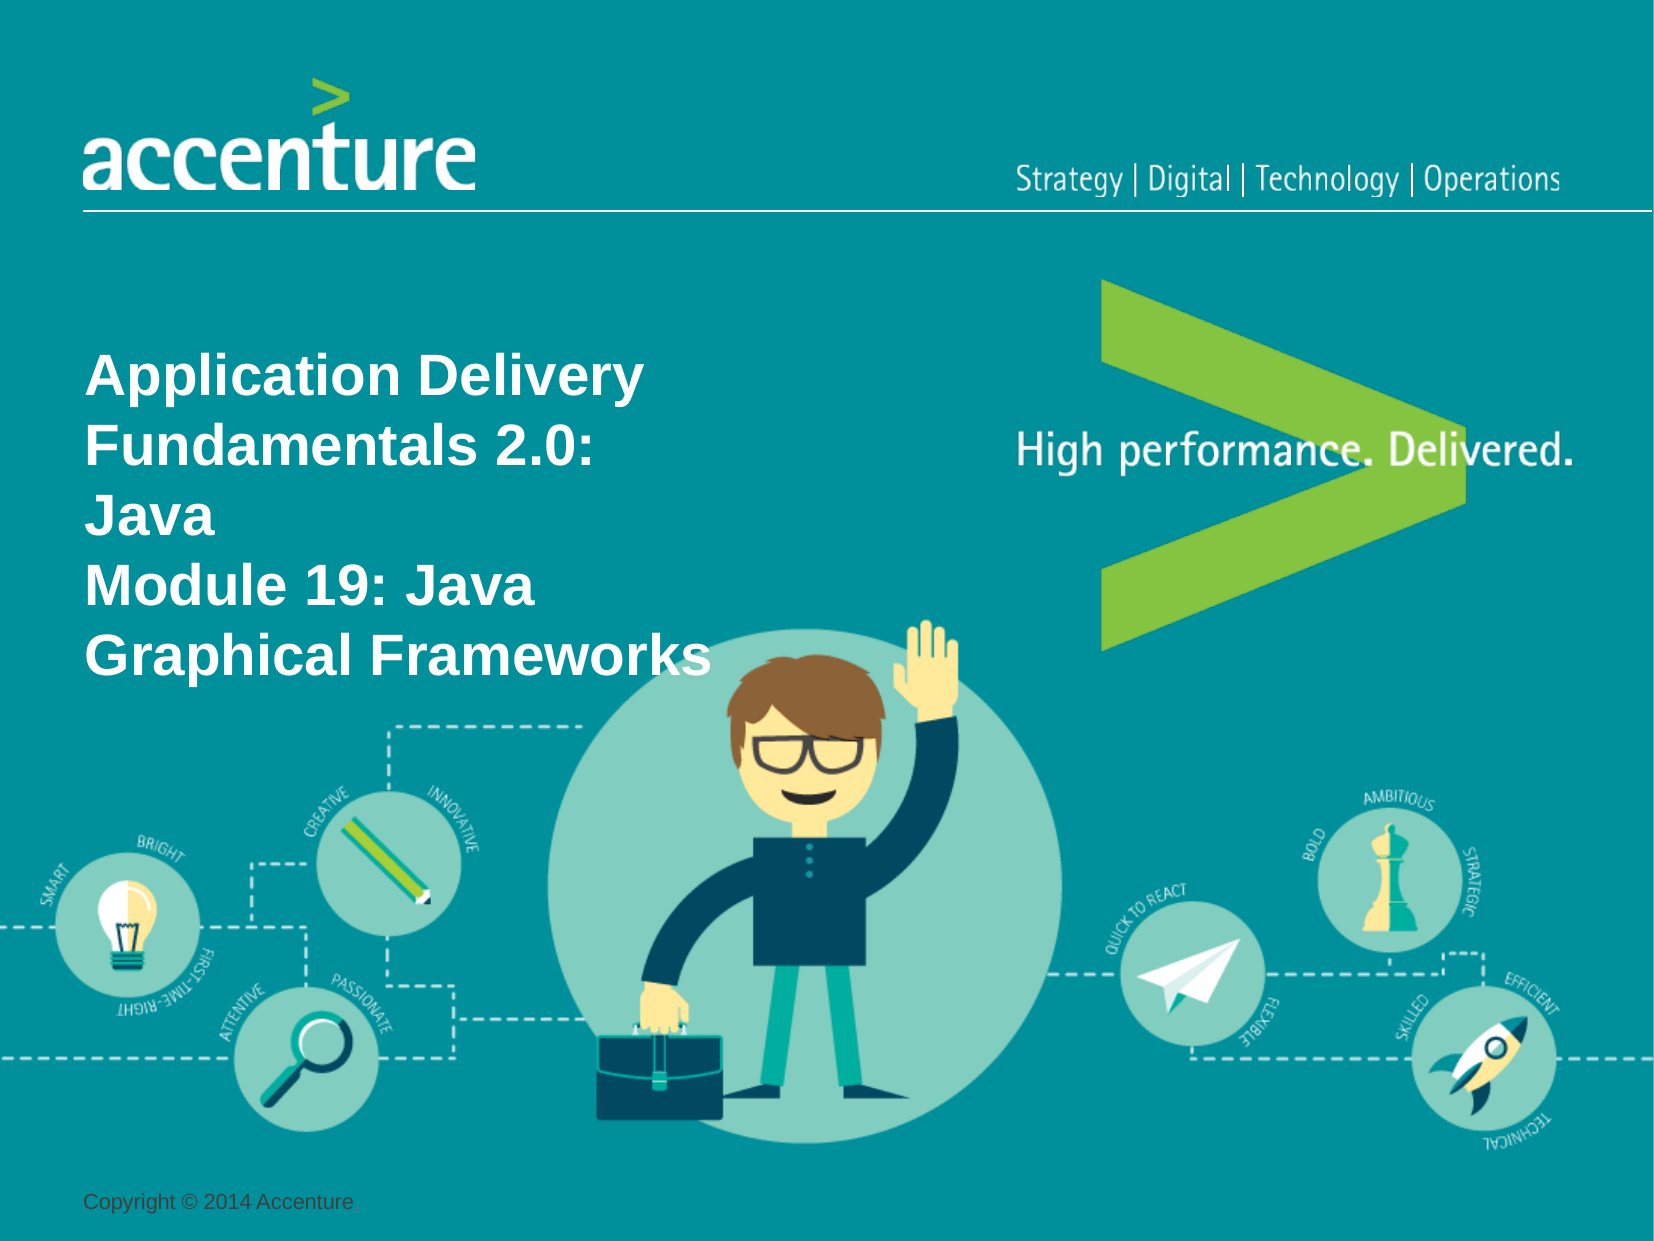

# Application Delivery Fundamentals 2.0: Java Module 19: Java Graphical Frameworks